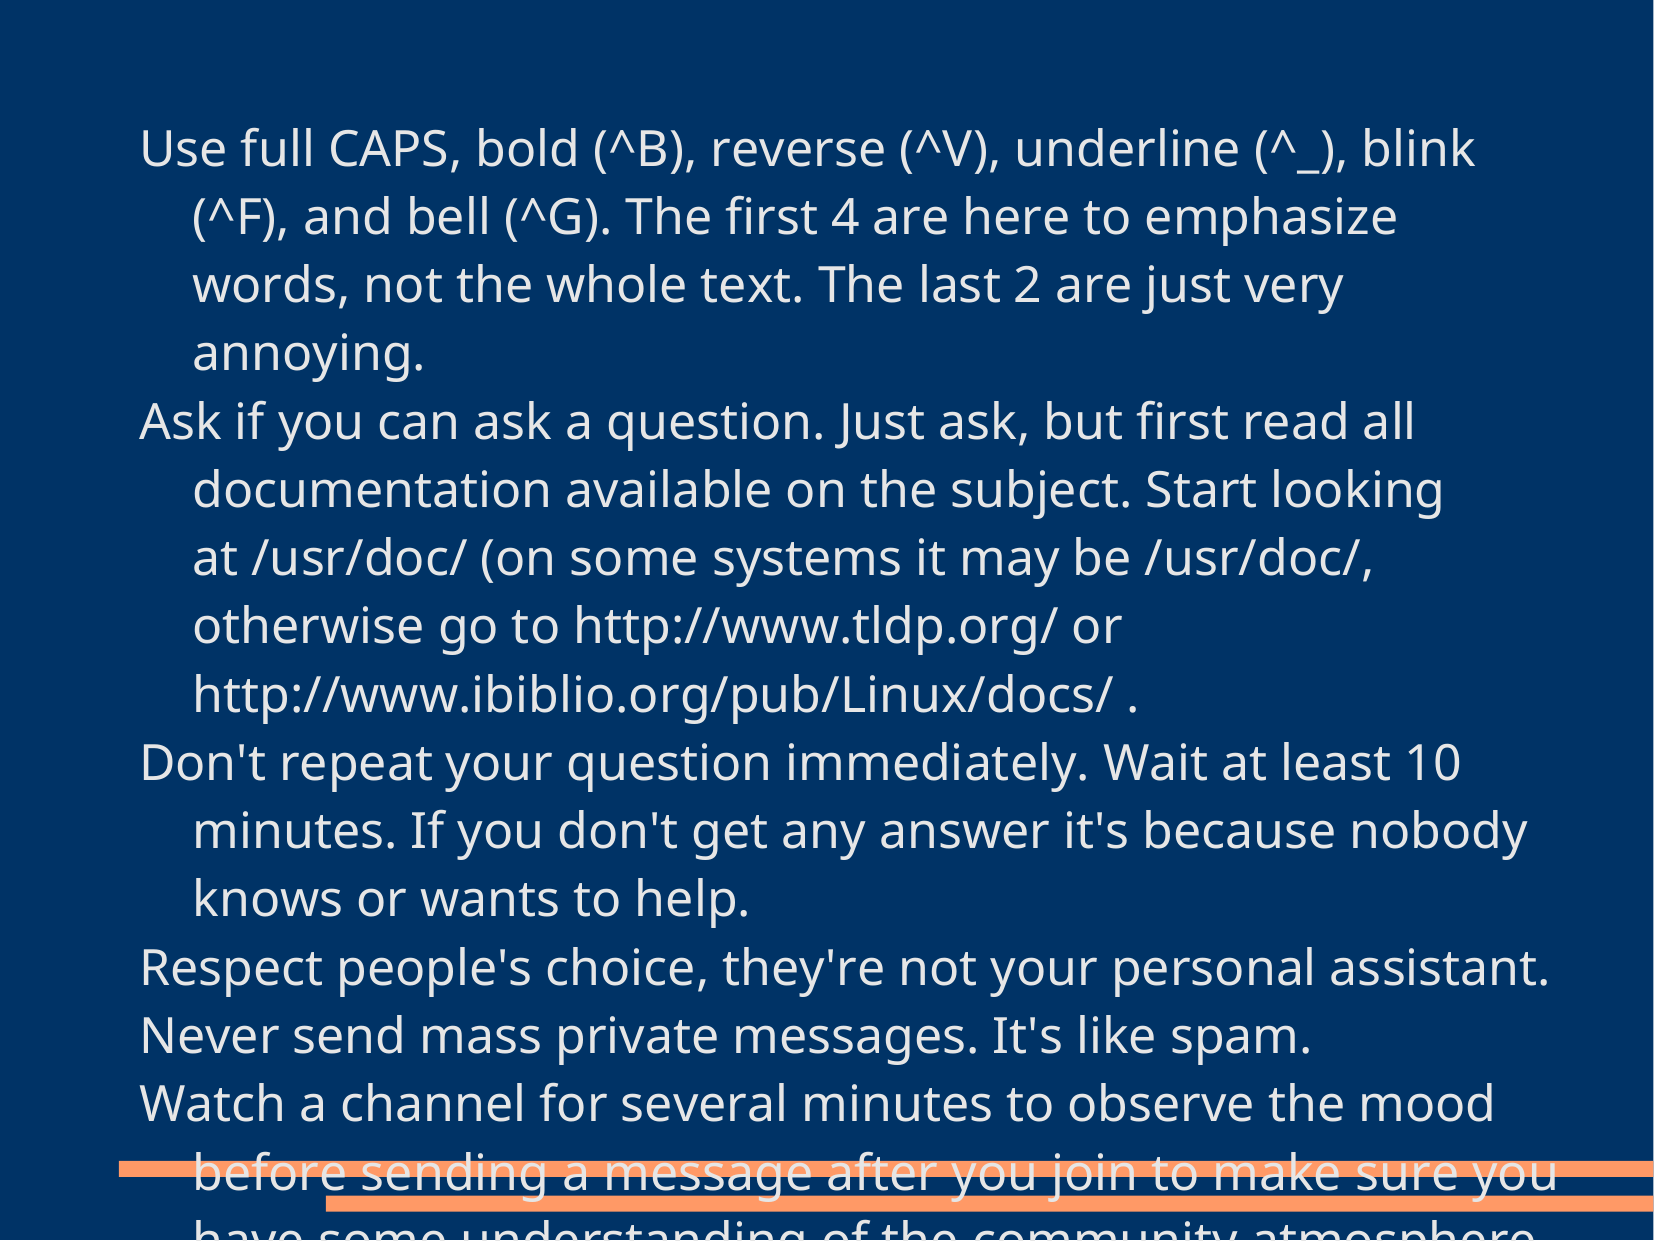

#
Use full CAPS, bold (^B), reverse (^V), underline (^_), blink (^F), and bell (^G). The first 4 are here to emphasize words, not the whole text. The last 2 are just very annoying.
Ask if you can ask a question. Just ask, but first read all documentation available on the subject. Start looking at /usr/doc/ (on some systems it may be /usr/doc/, otherwise go to http://www.tldp.org/ or http://www.ibiblio.org/pub/Linux/docs/ .
Don't repeat your question immediately. Wait at least 10 minutes. If you don't get any answer it's because nobody knows or wants to help.
Respect people's choice, they're not your personal assistant.
Never send mass private messages. It's like spam.
Watch a channel for several minutes to observe the mood before sending a message after you join to make sure you have some understanding of the community atmosphere that has built up in the room before you arrived.